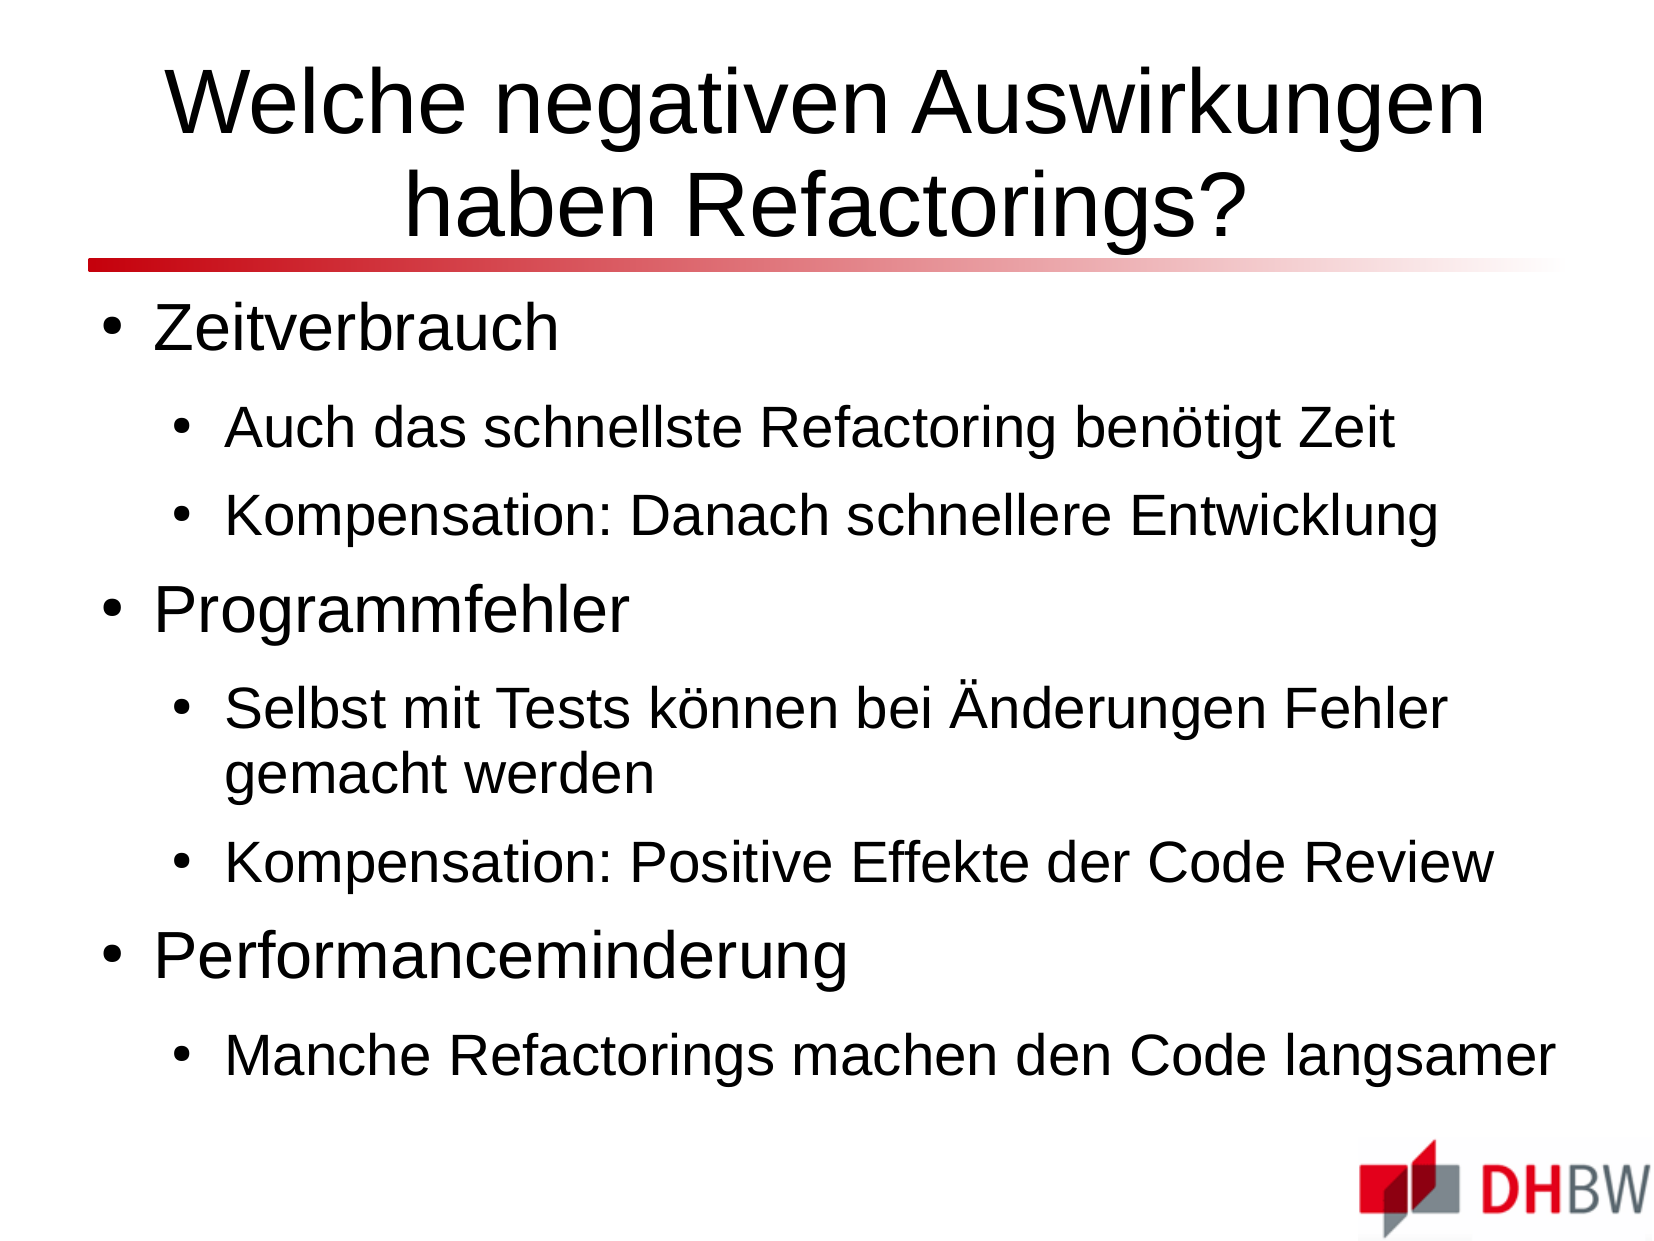

# Welche negativen Auswirkungen haben Refactorings?
Zeitverbrauch
Auch das schnellste Refactoring benötigt Zeit
Kompensation: Danach schnellere Entwicklung
Programmfehler
Selbst mit Tests können bei Änderungen Fehler gemacht werden
Kompensation: Positive Effekte der Code Review
Performanceminderung
Manche Refactorings machen den Code langsamer